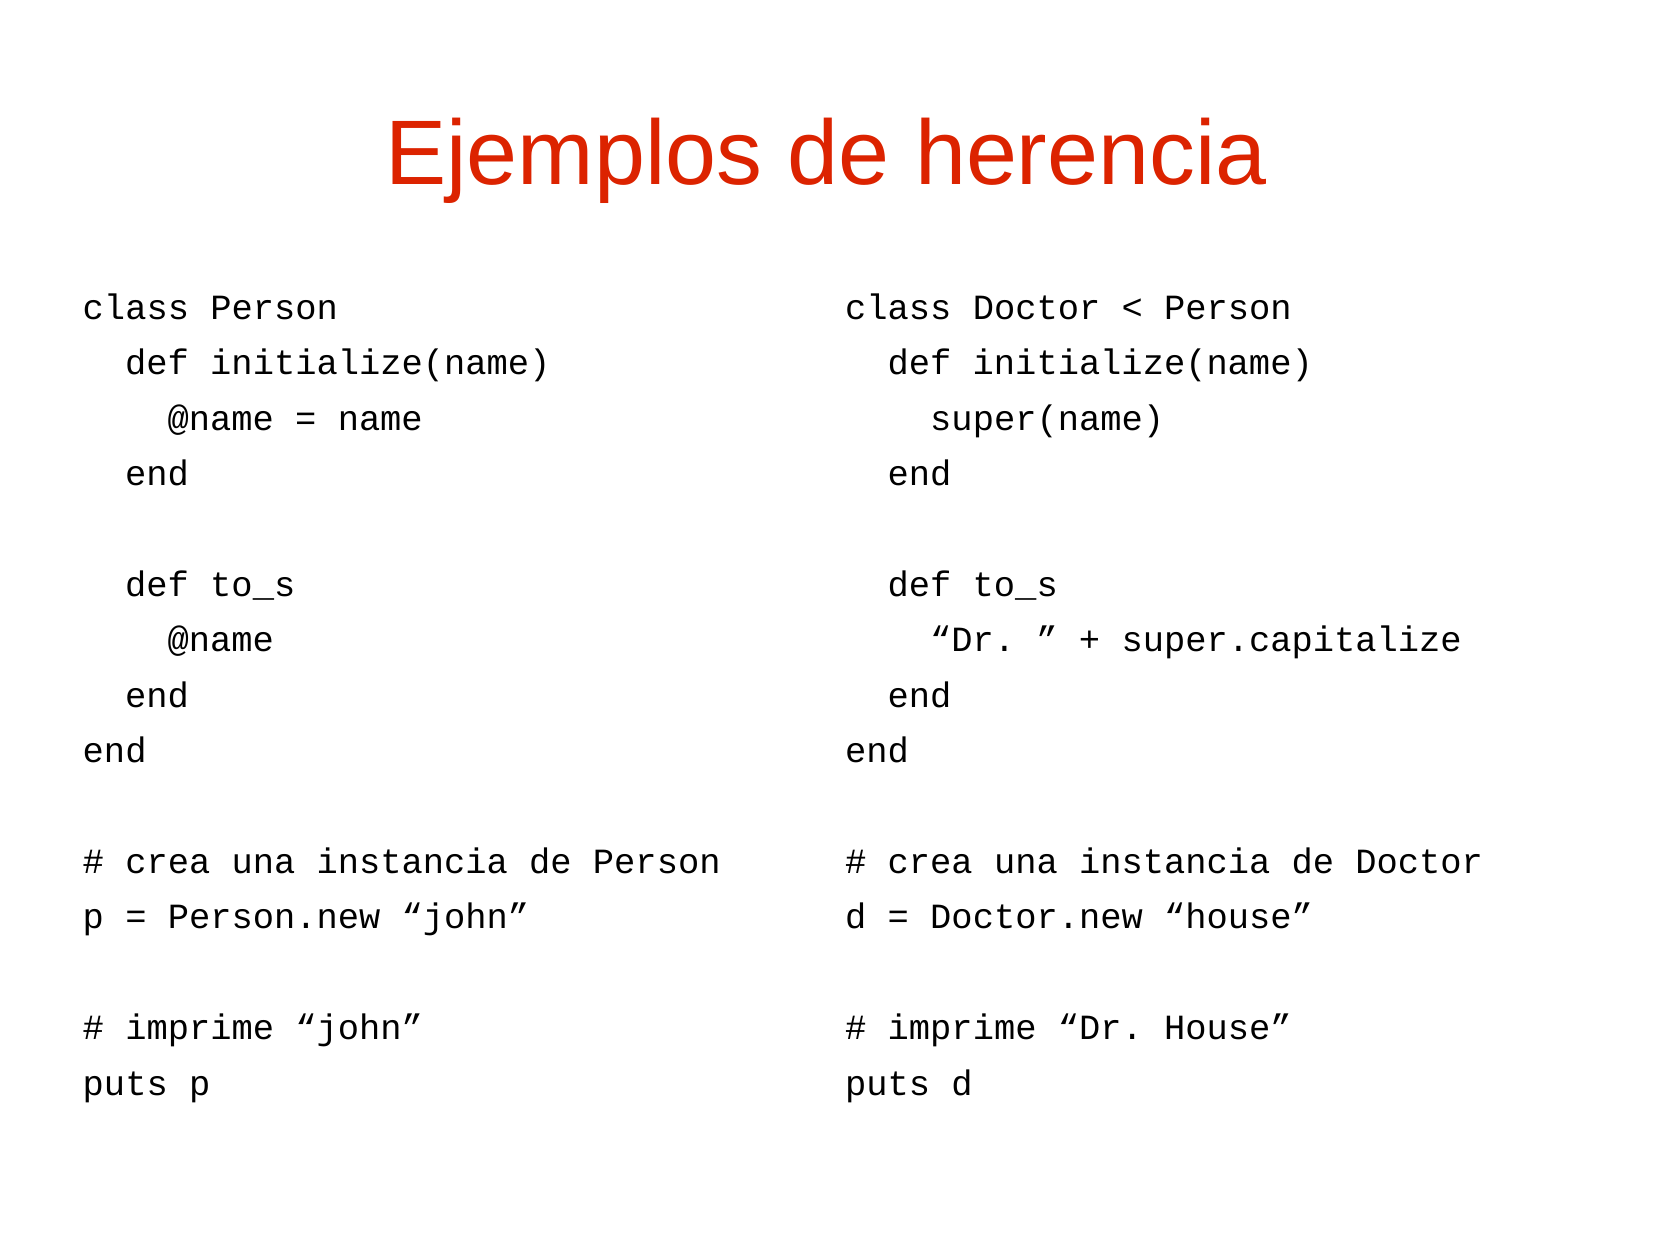

# Ejemplos de herencia
class Person
 def initialize(name)
 @name = name
 end
 def to_s
 @name
 end
end
# crea una instancia de Person
p = Person.new “john”
# imprime “john”
puts p
class Doctor < Person
 def initialize(name)
 super(name)
 end
 def to_s
 “Dr. ” + super.capitalize
 end
end
# crea una instancia de Doctor
d = Doctor.new “house”
# imprime “Dr. House”
puts d